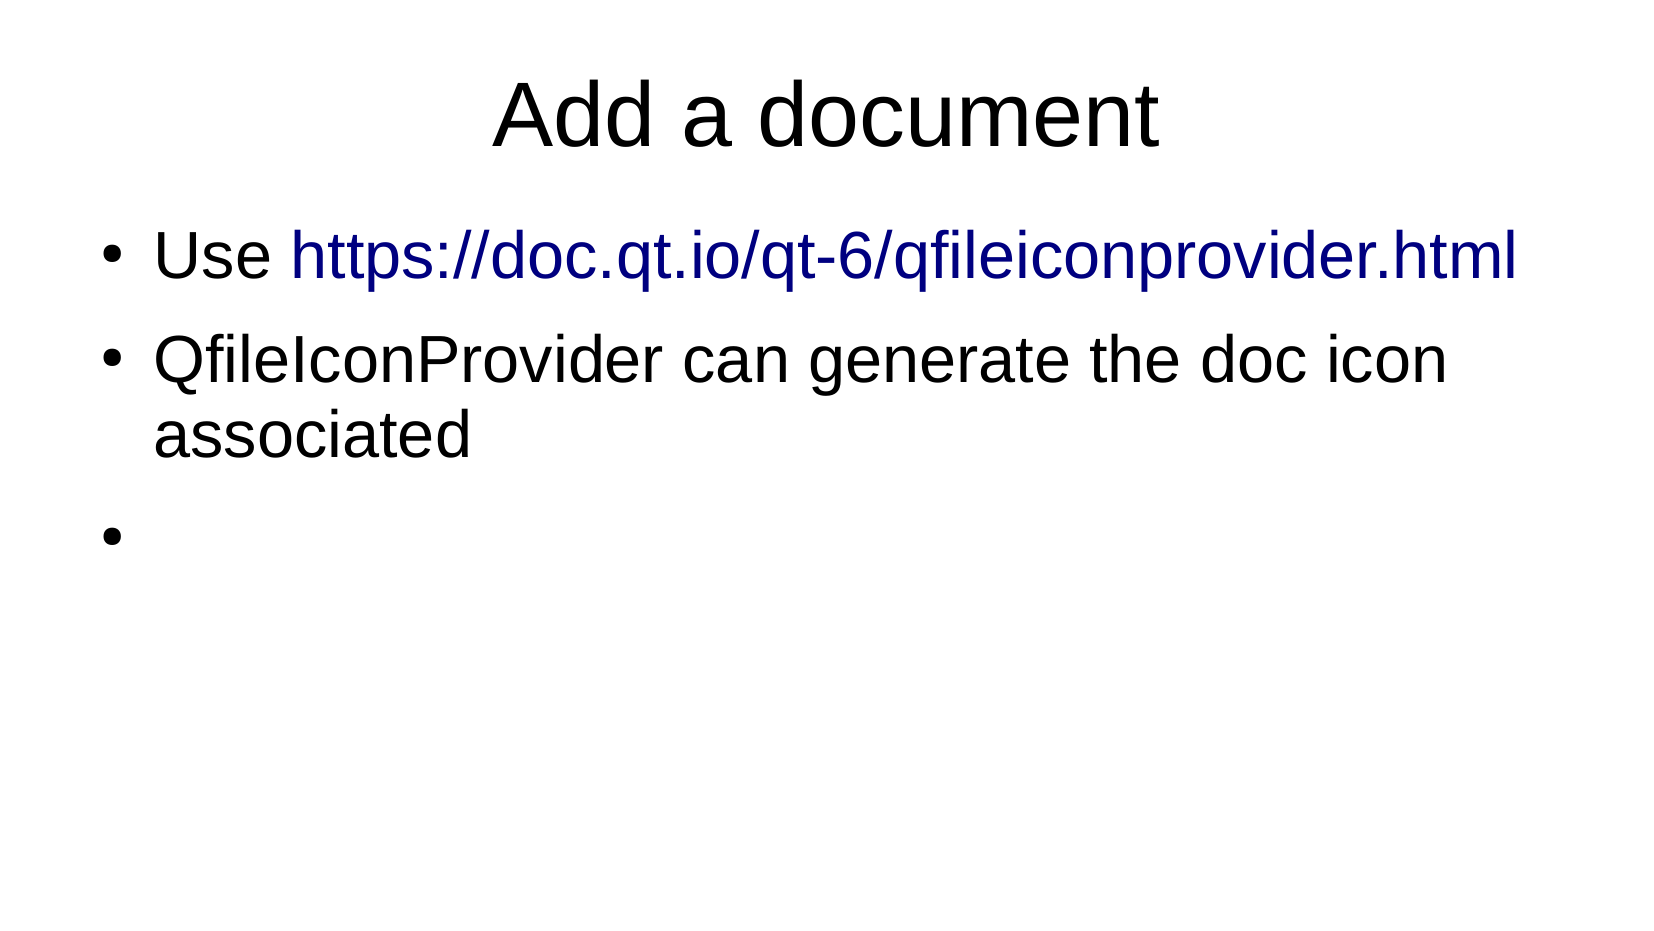

# Add a document
Use https://doc.qt.io/qt-6/qfileiconprovider.html
QfileIconProvider can generate the doc icon associated